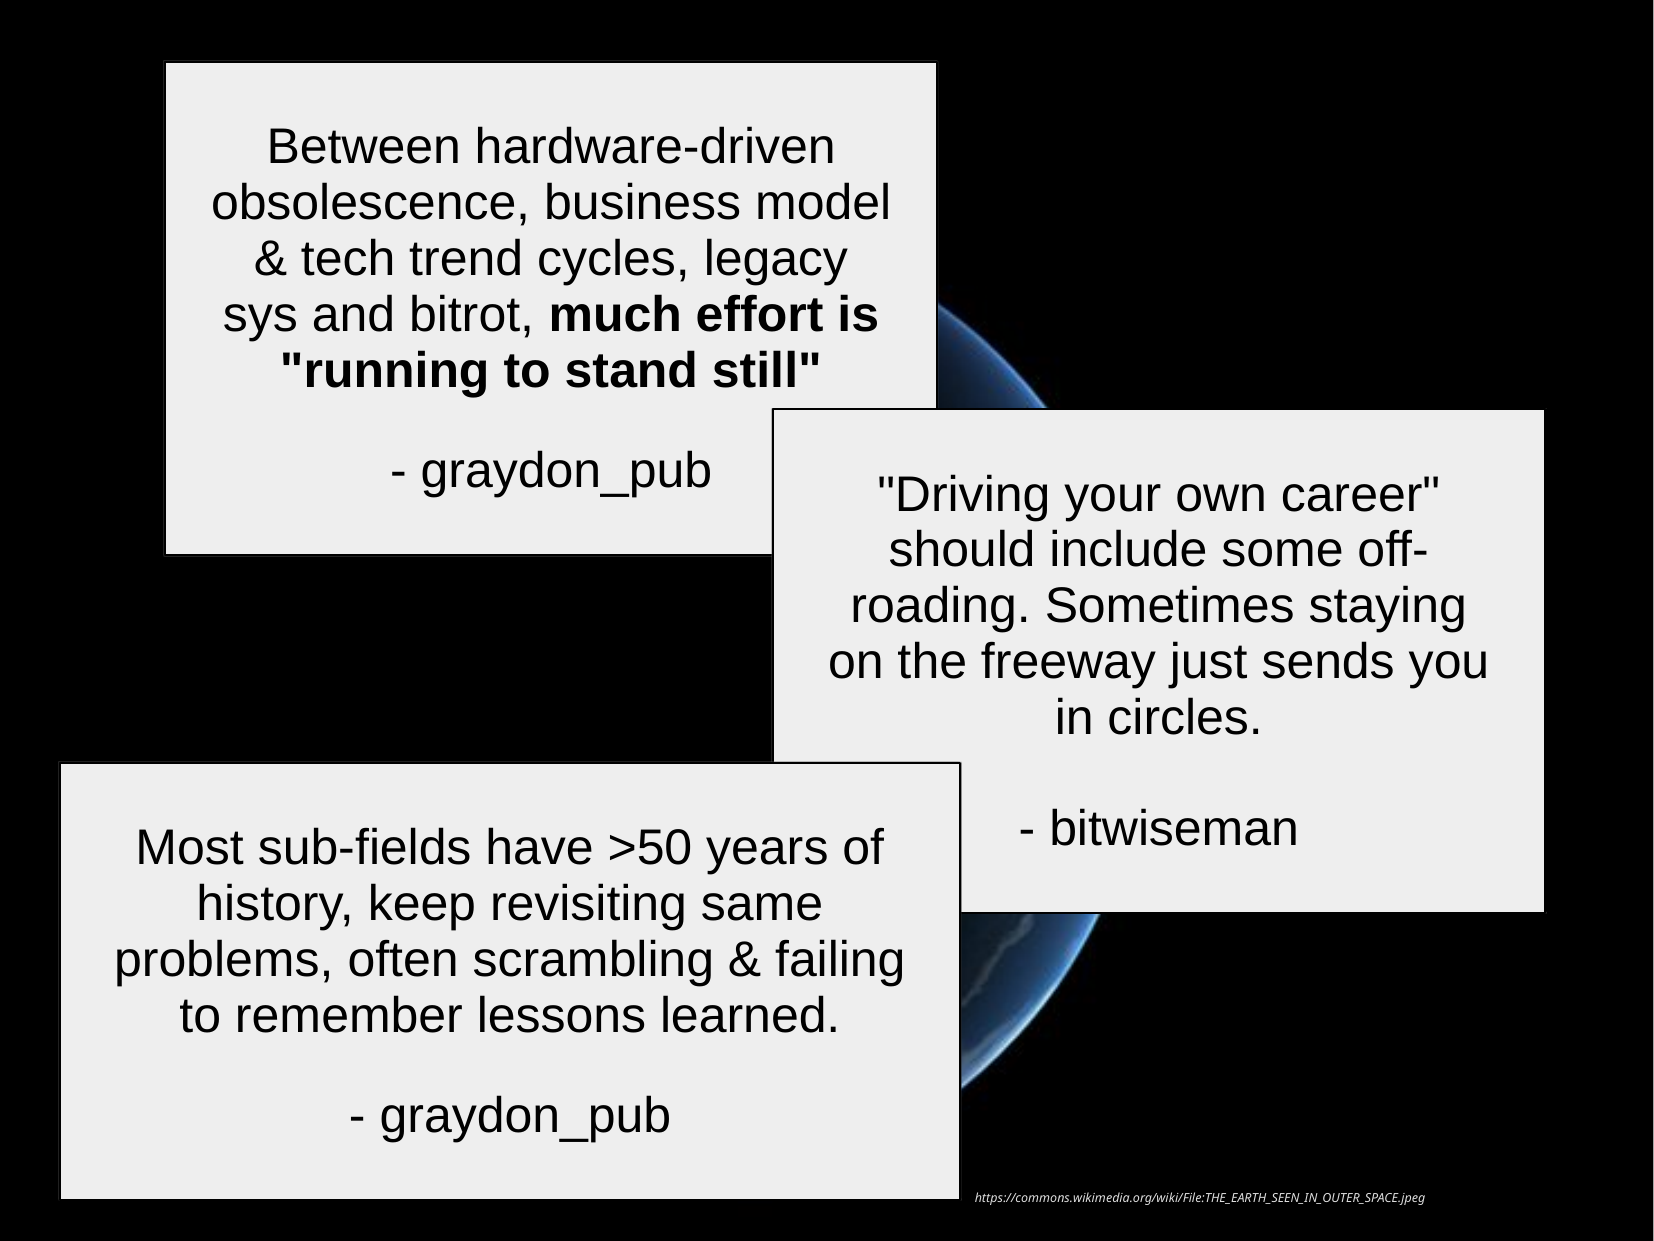

# Between hardware-driven obsolescence, business model & tech trend cycles, legacy sys and bitrot, much effort is "running to stand still"
- graydon_pub
"Driving your own career" should include some off-roading. Sometimes staying on the freeway just sends you in circles.
- bitwiseman
Most sub-fields have >50 years of history, keep revisiting same problems, often scrambling & failing to remember lessons learned.
- graydon_pub
https://commons.wikimedia.org/wiki/File:THE_EARTH_SEEN_IN_OUTER_SPACE.jpeg